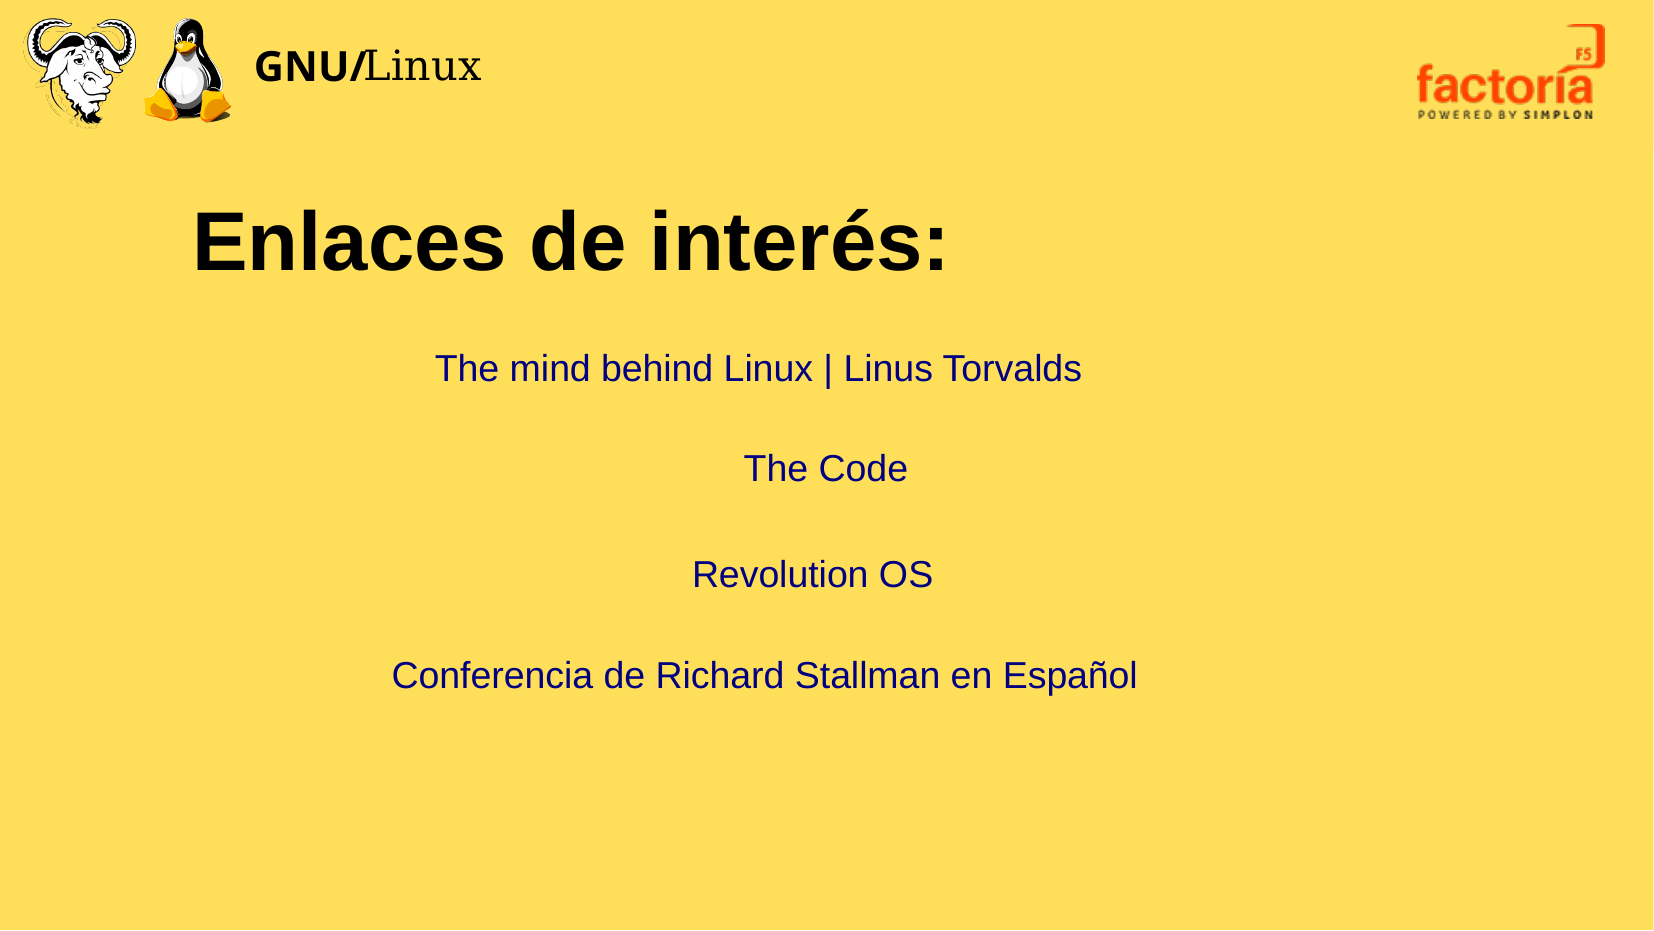

GNU/
# Linux
Enlaces de interés:
The mind behind Linux | Linus Torvalds
The Code
Revolution OS
Conferencia de Richard Stallman en Español